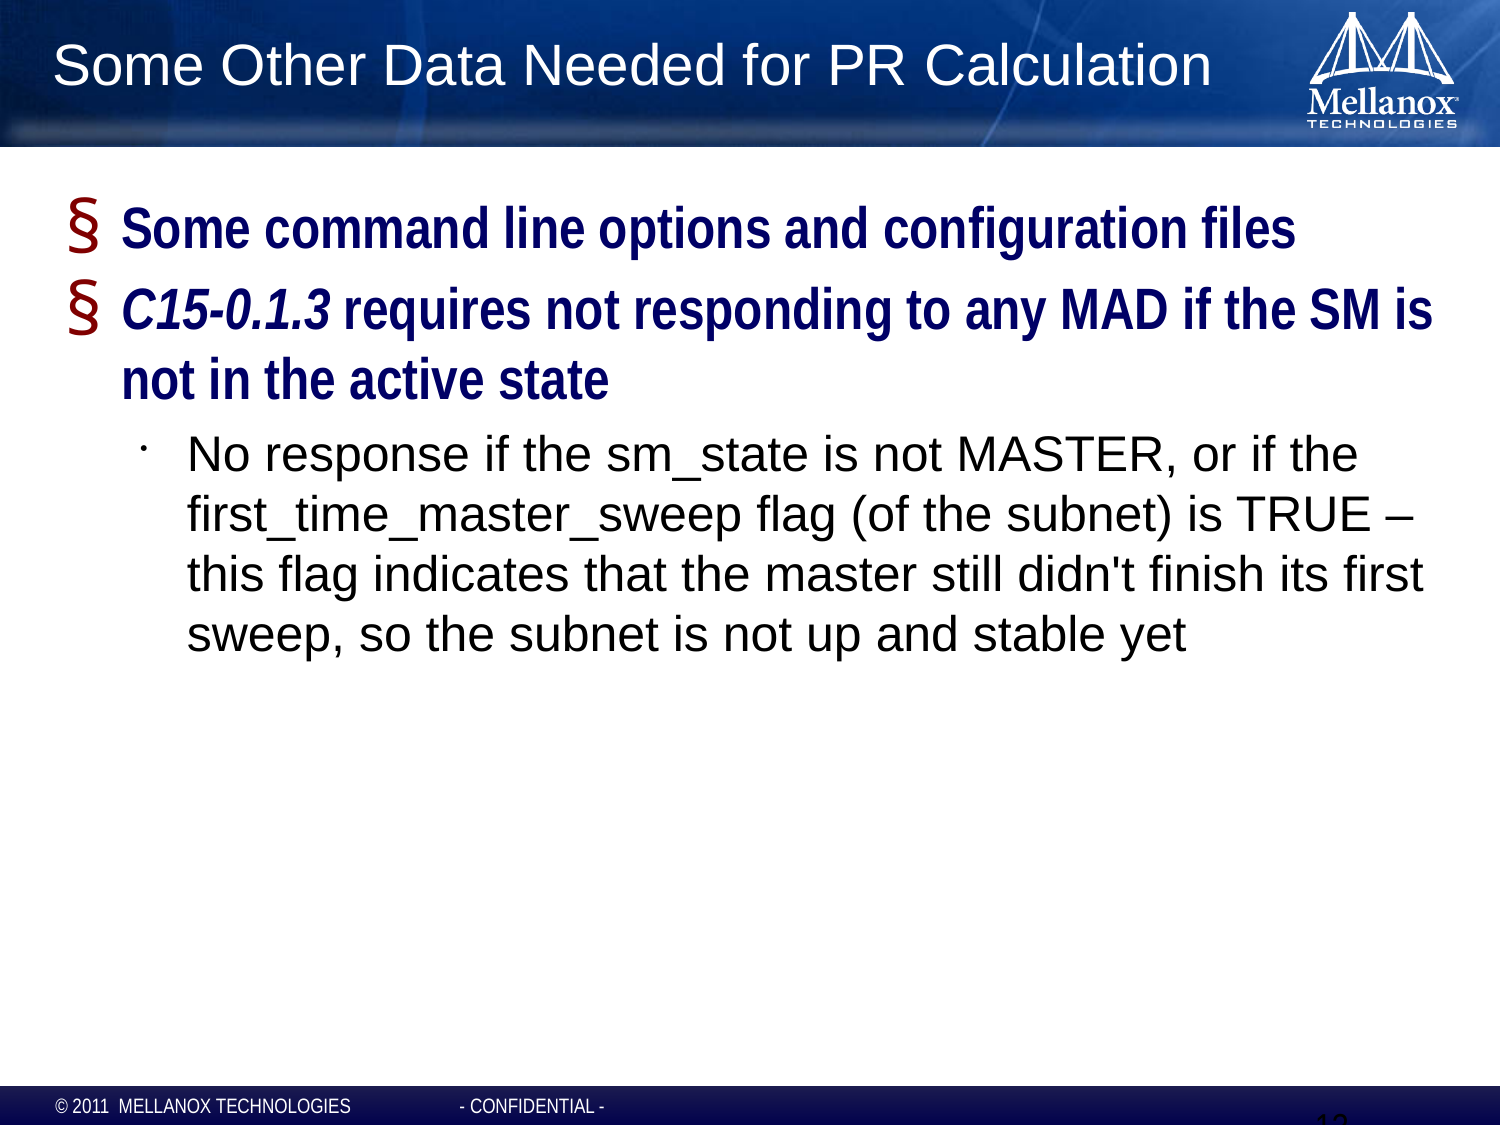

# Some Other Data Needed for PR Calculation
Some command line options and configuration files
C15-0.1.3 requires not responding to any MAD if the SM is not in the active state
No response if the sm_state is not MASTER, or if the first_time_master_sweep flag (of the subnet) is TRUE – this flag indicates that the master still didn't finish its first sweep, so the subnet is not up and stable yet